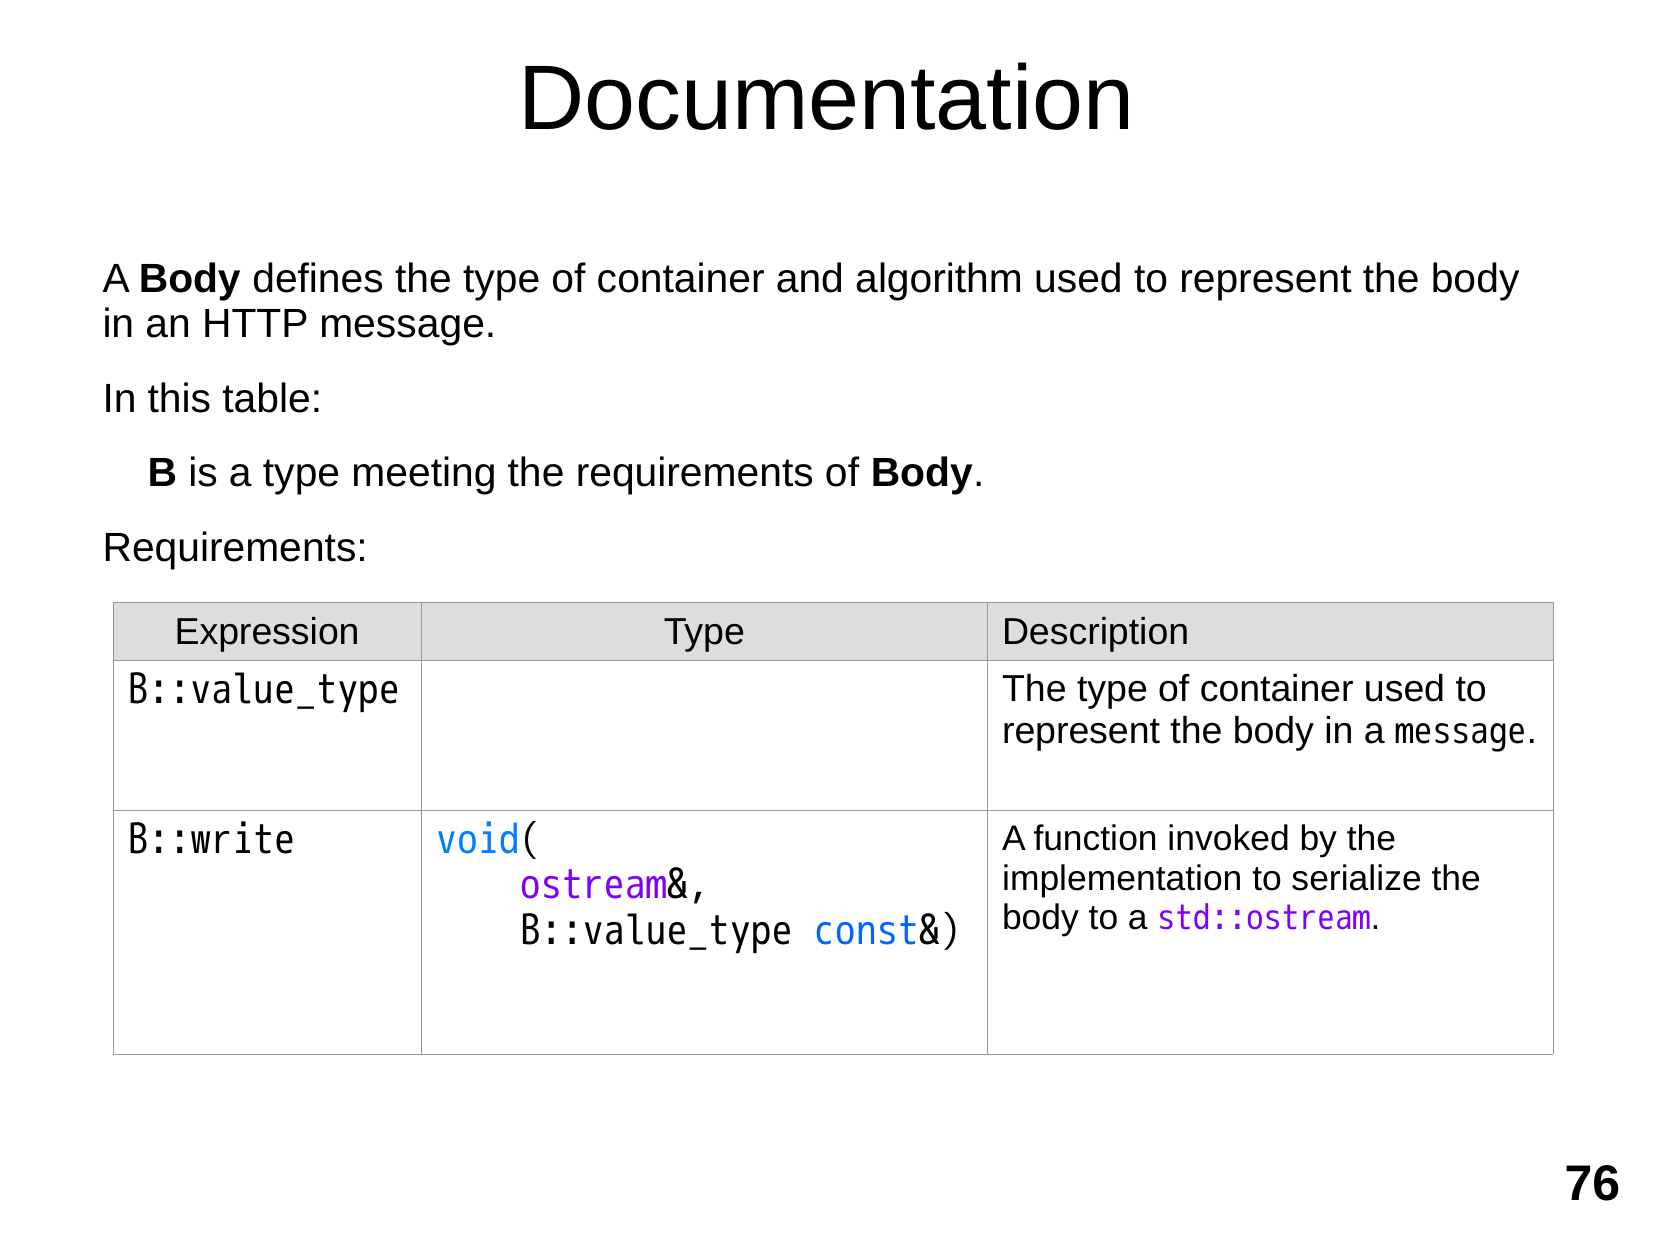

# Documentation
A Body defines the type of container and algorithm used to represent the body in an HTTP message.
In this table:
 B is a type meeting the requirements of Body.
Requirements:
| Expression | Type | Description |
| --- | --- | --- |
| B::value\_type | | The type of container used to represent the body in a message. |
| B::write | void( ostream&, B::value\_type const&) | A function invoked by the implementation to serialize the body to a std::ostream. |
76